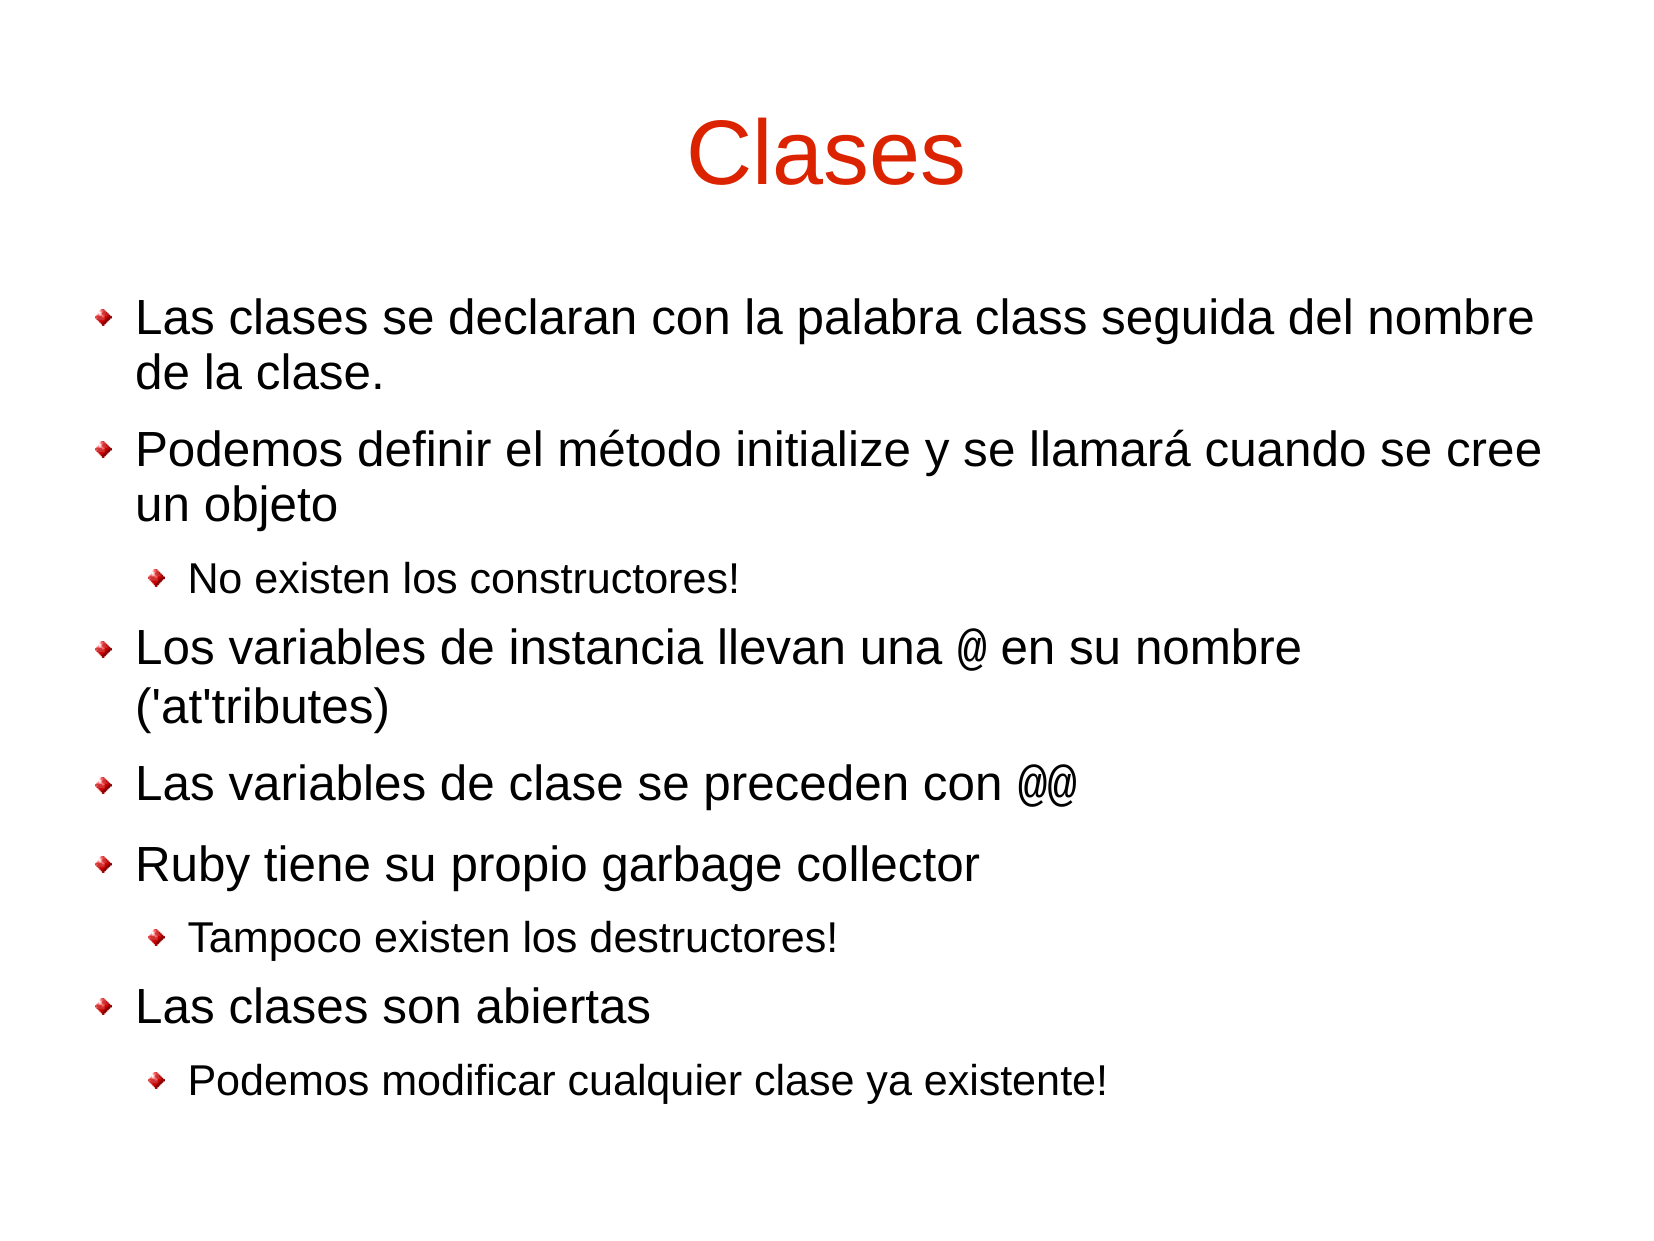

# Clases
Las clases se declaran con la palabra class seguida del nombre de la clase.
Podemos definir el método initialize y se llamará cuando se cree un objeto
No existen los constructores!
Los variables de instancia llevan una @ en su nombre ('at'tributes)
Las variables de clase se preceden con @@
Ruby tiene su propio garbage collector
Tampoco existen los destructores!
Las clases son abiertas
Podemos modificar cualquier clase ya existente!